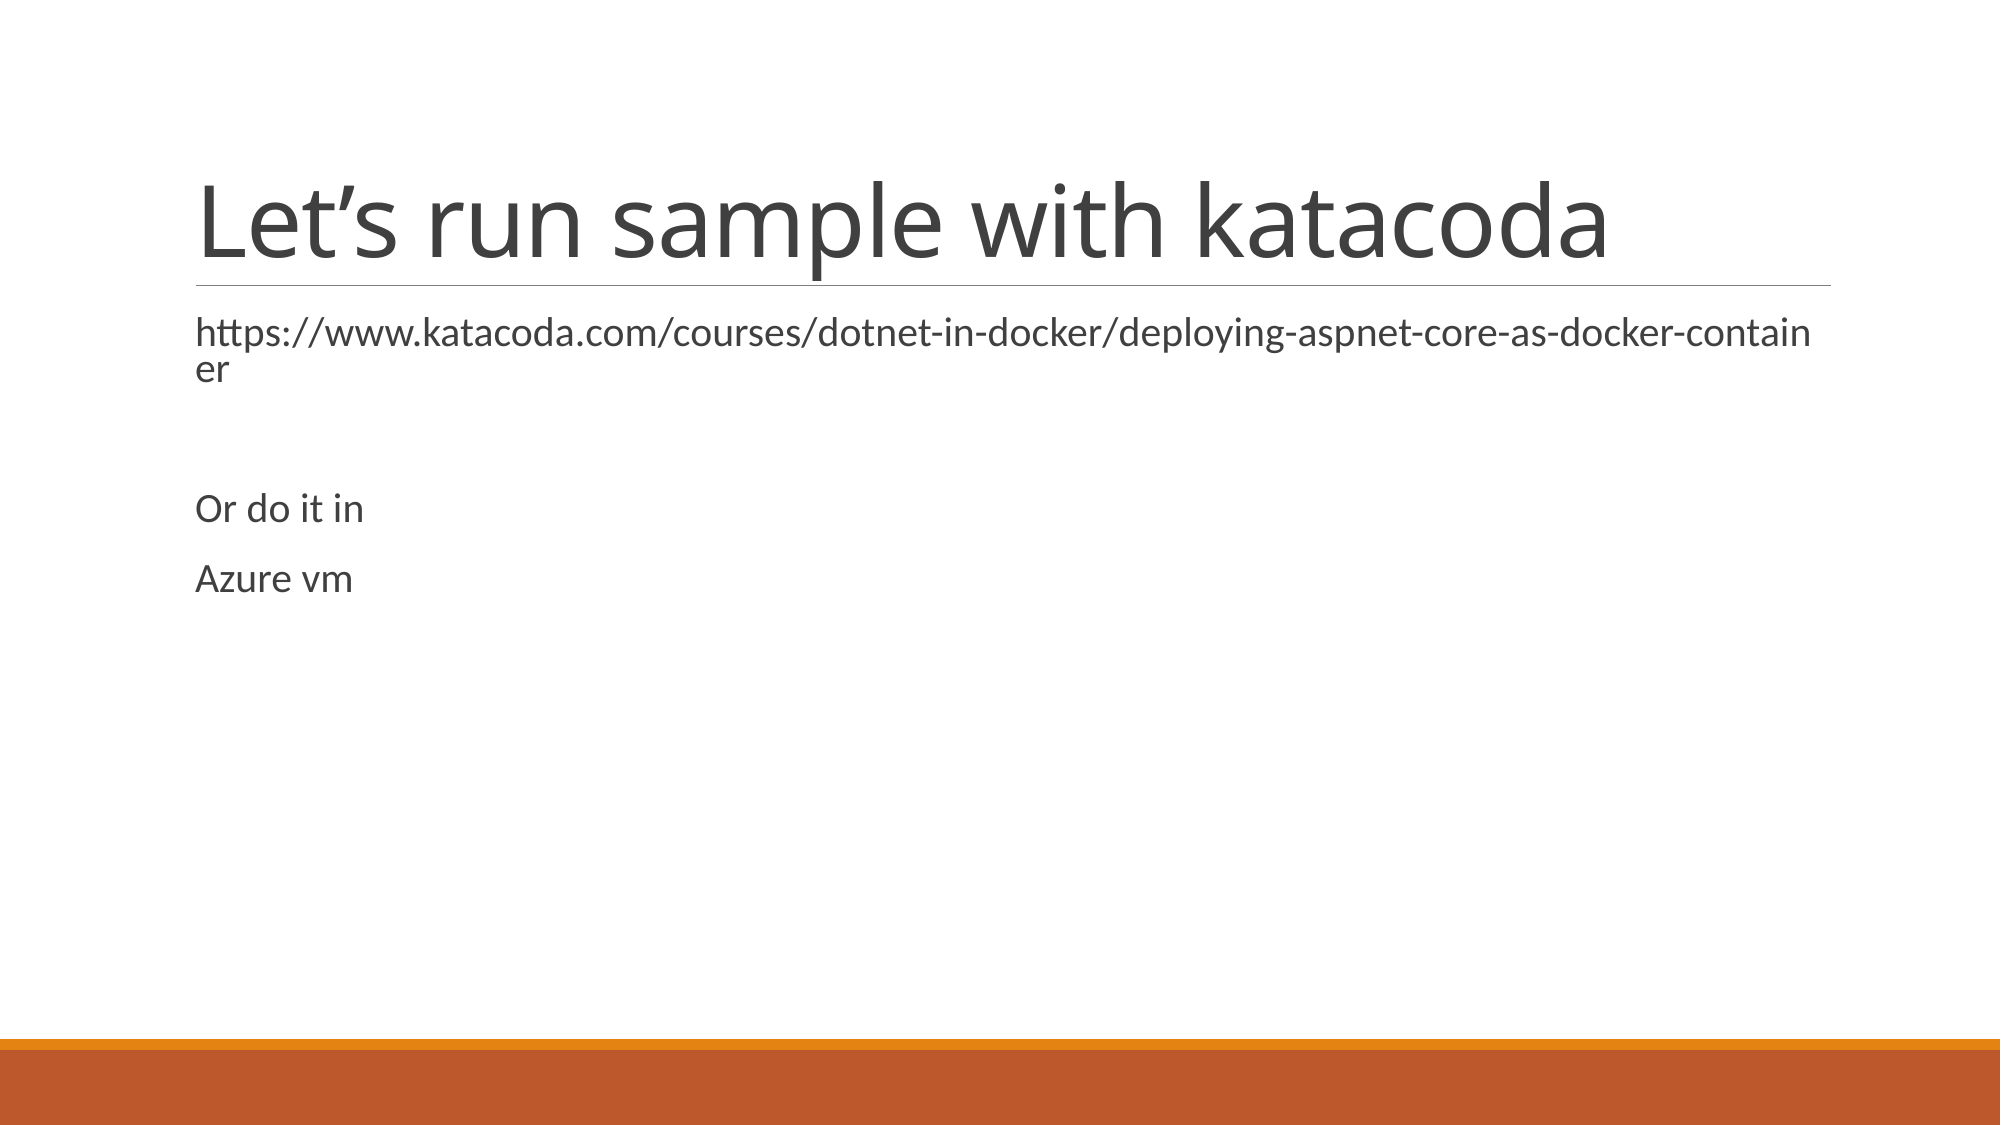

# Let’s run sample with katacoda
https://www.katacoda.com/courses/dotnet-in-docker/deploying-aspnet-core-as-docker-container
Or do it in
Azure vm